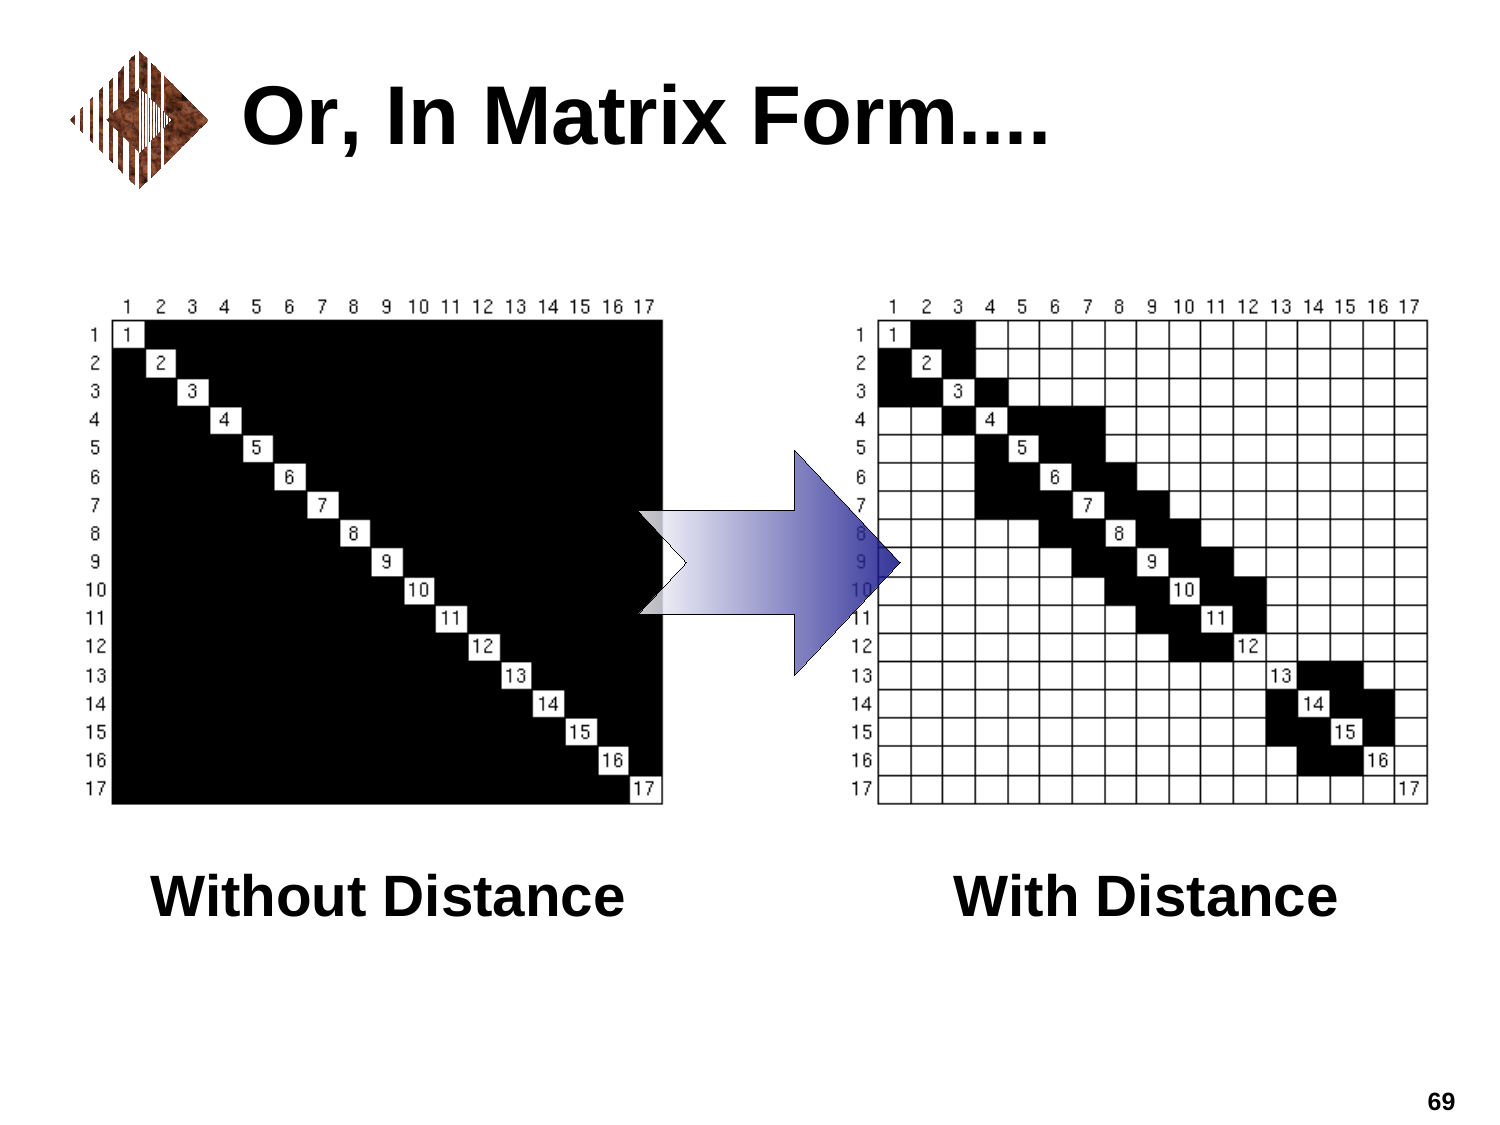

# Or, In Matrix Form....
Without Distance
With Distance